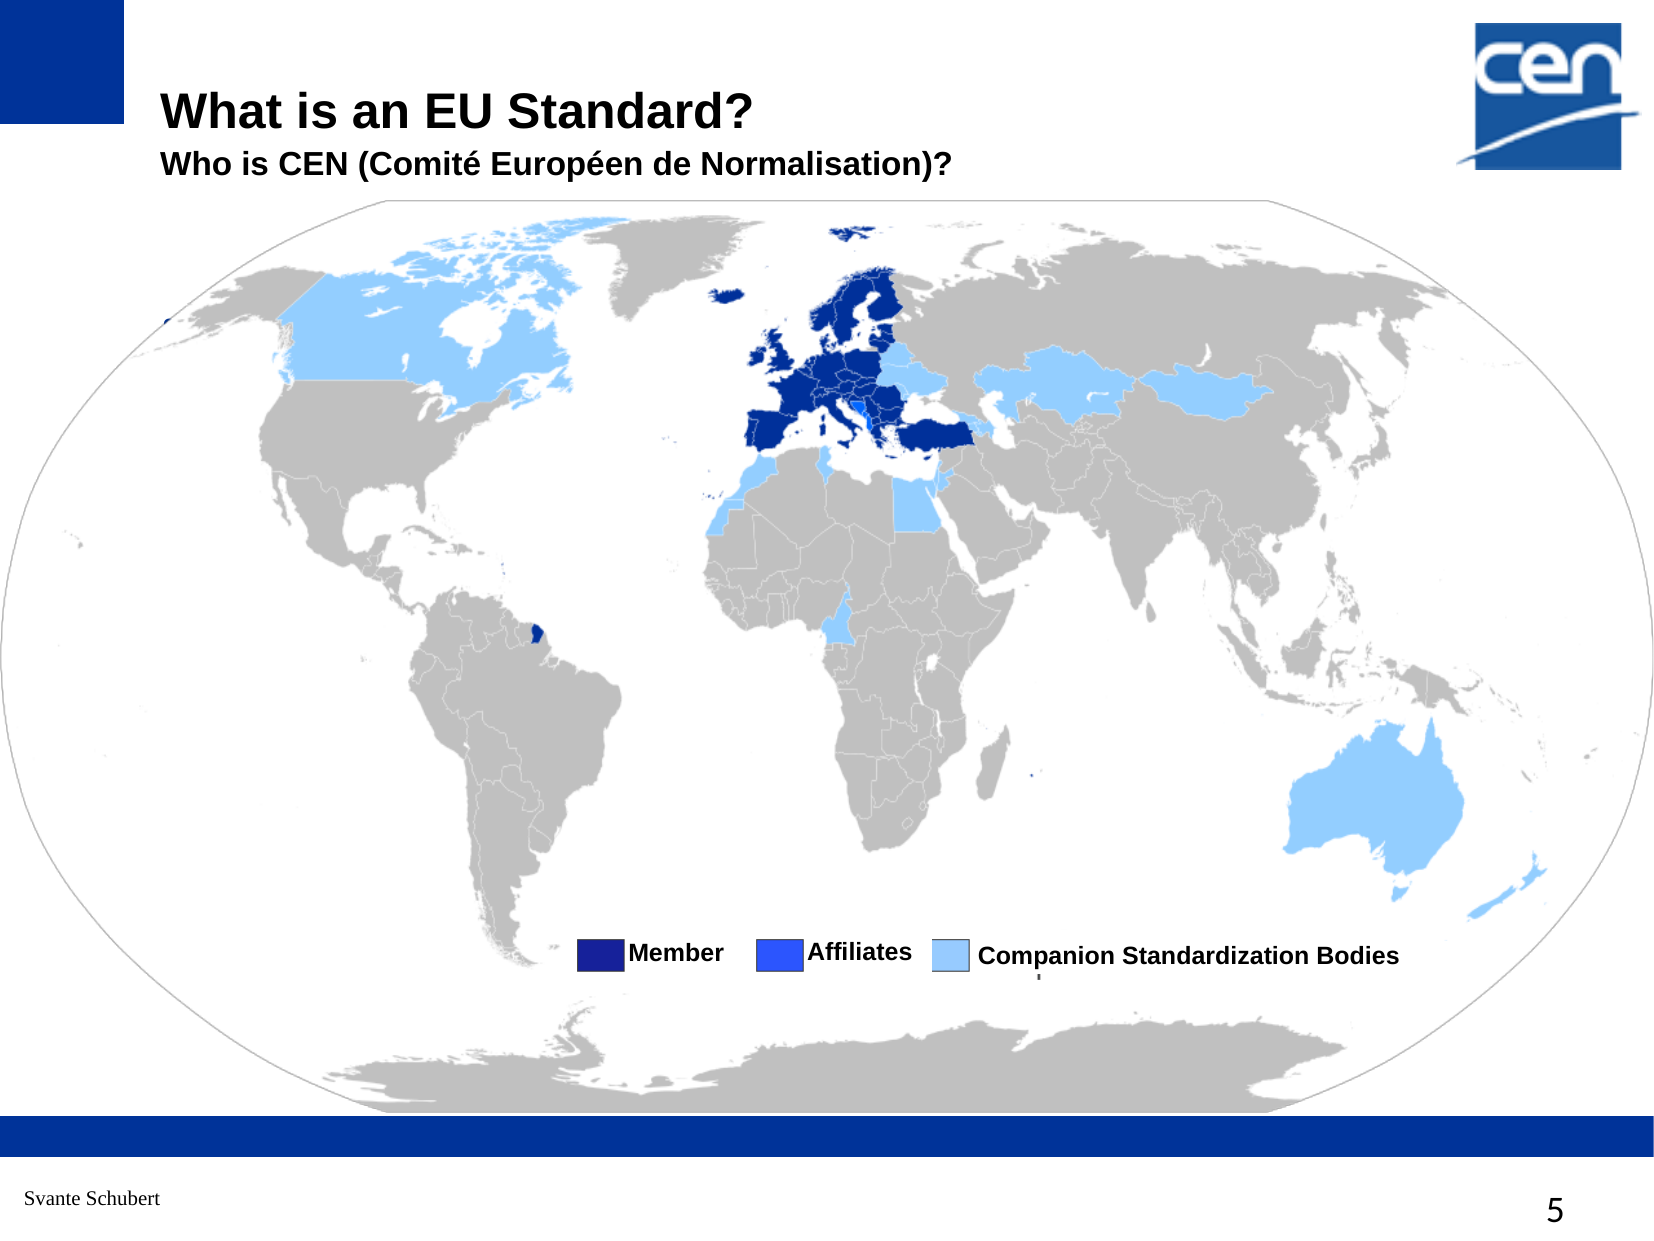

# What is an EU Standard? Who is CEN (Comité Européen de Normalisation)?
 test
Affiliates
Member
Companion Standardization Bodies
Svante Schubert